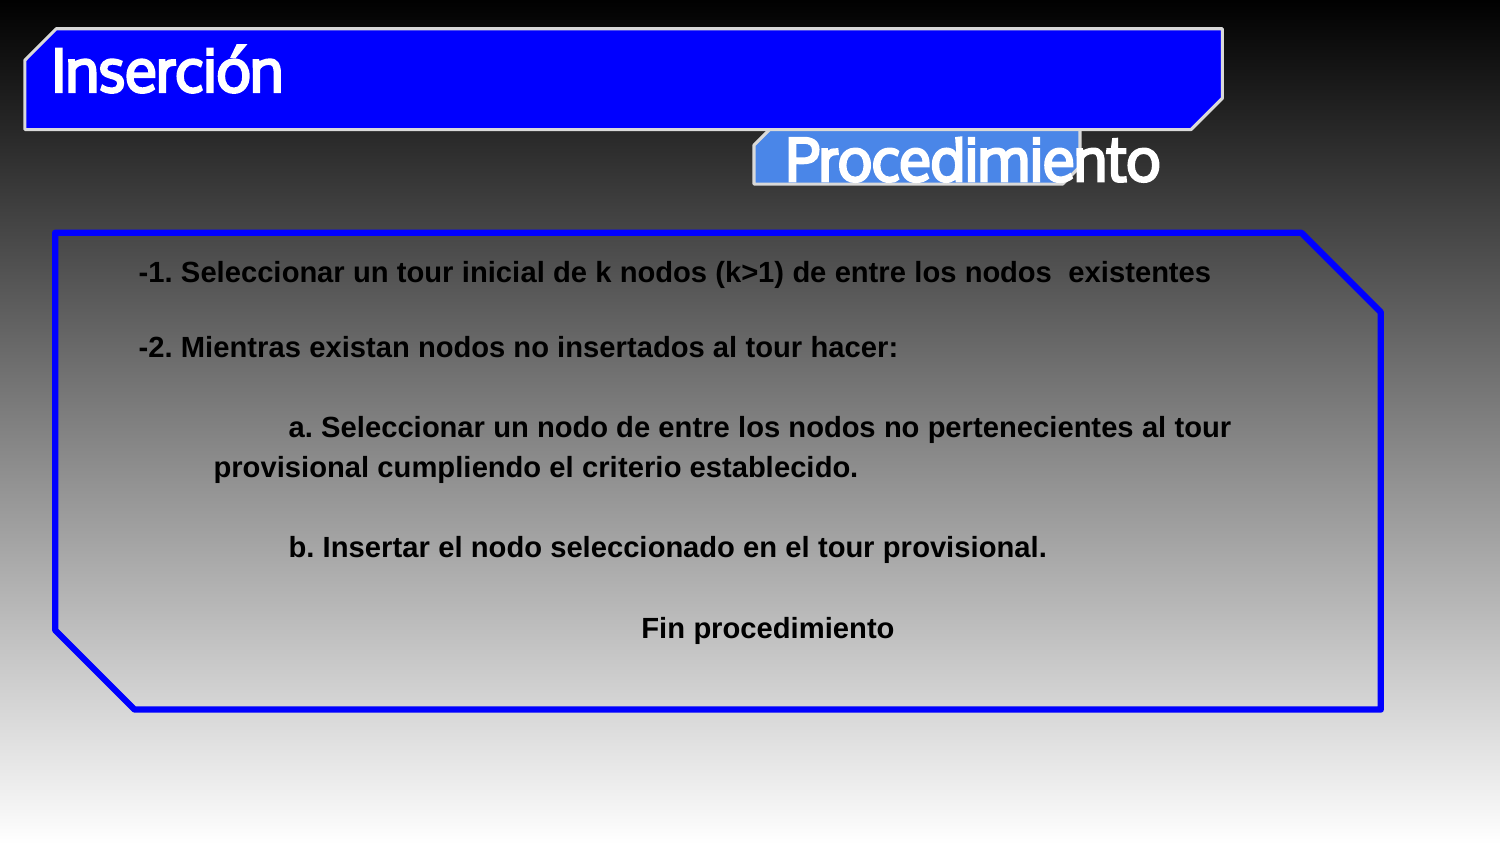

-1. Seleccionar un tour inicial de k nodos (k>1) de entre los nodos existentes
-2. Mientras existan nodos no insertados al tour hacer:
a. Seleccionar un nodo de entre los nodos no pertenecientes al tour provisional cumpliendo el criterio establecido.
b. Insertar el nodo seleccionado en el tour provisional.
Fin procedimiento